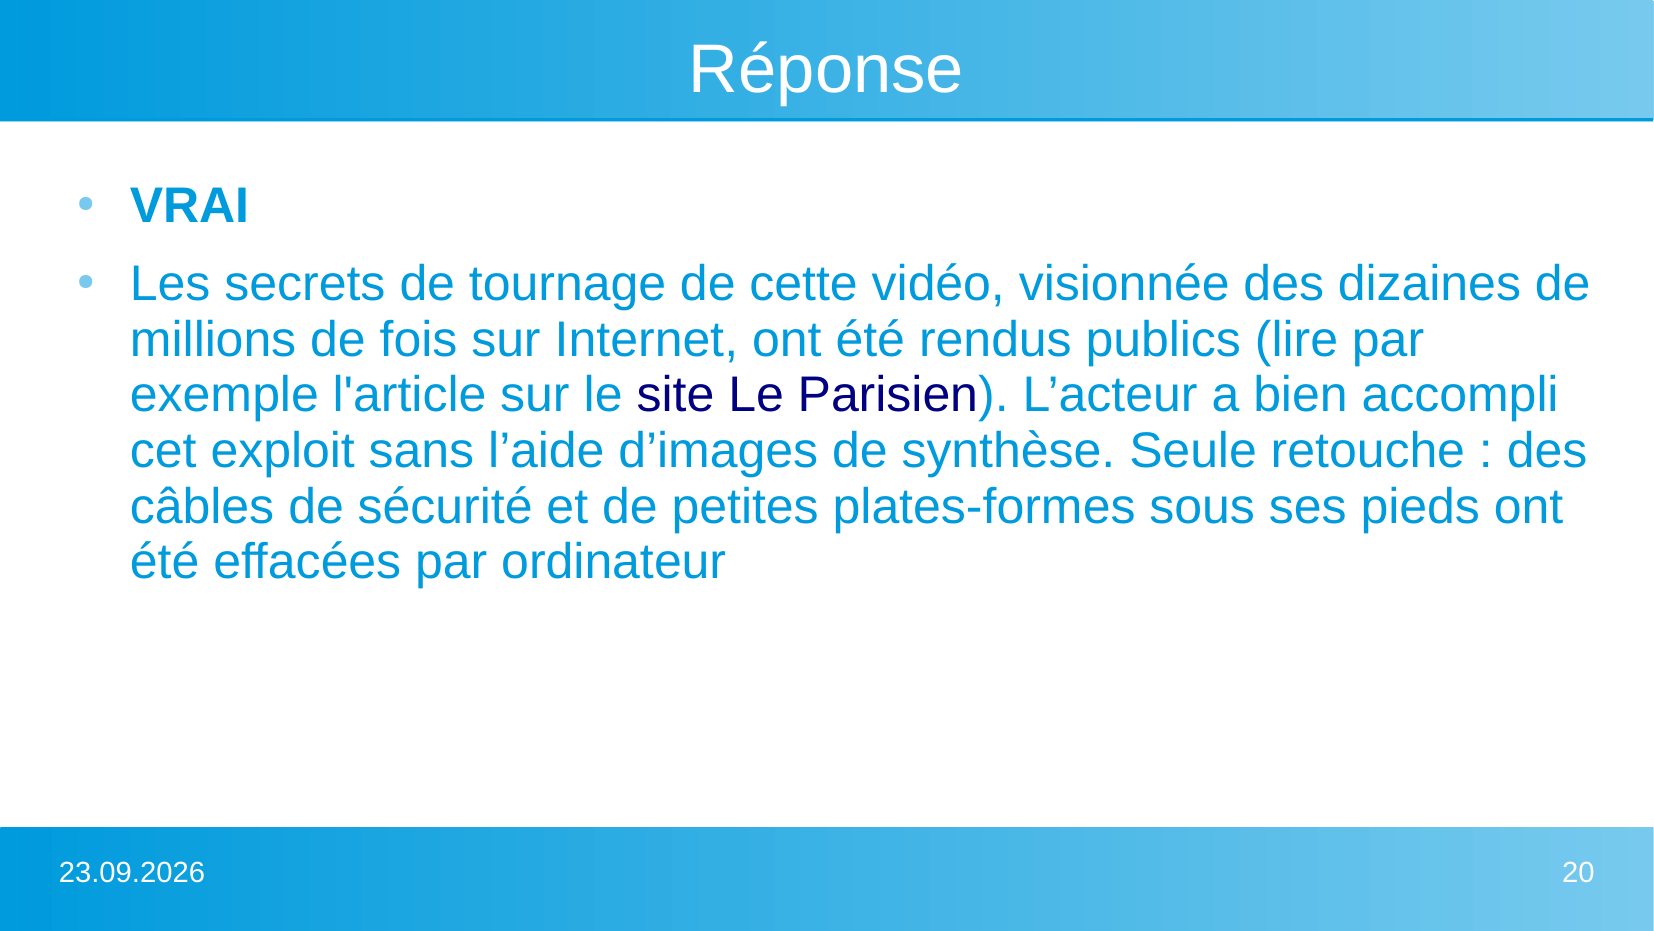

# Réponse
VRAI
Les secrets de tournage de cette vidéo, visionnée des dizaines de millions de fois sur Internet, ont été rendus publics (lire par exemple l'article sur le site Le Parisien). L’acteur a bien accompli cet exploit sans l’aide d’images de synthèse. Seule retouche : des câbles de sécurité et de petites plates-formes sous ses pieds ont été effacées par ordinateur
20